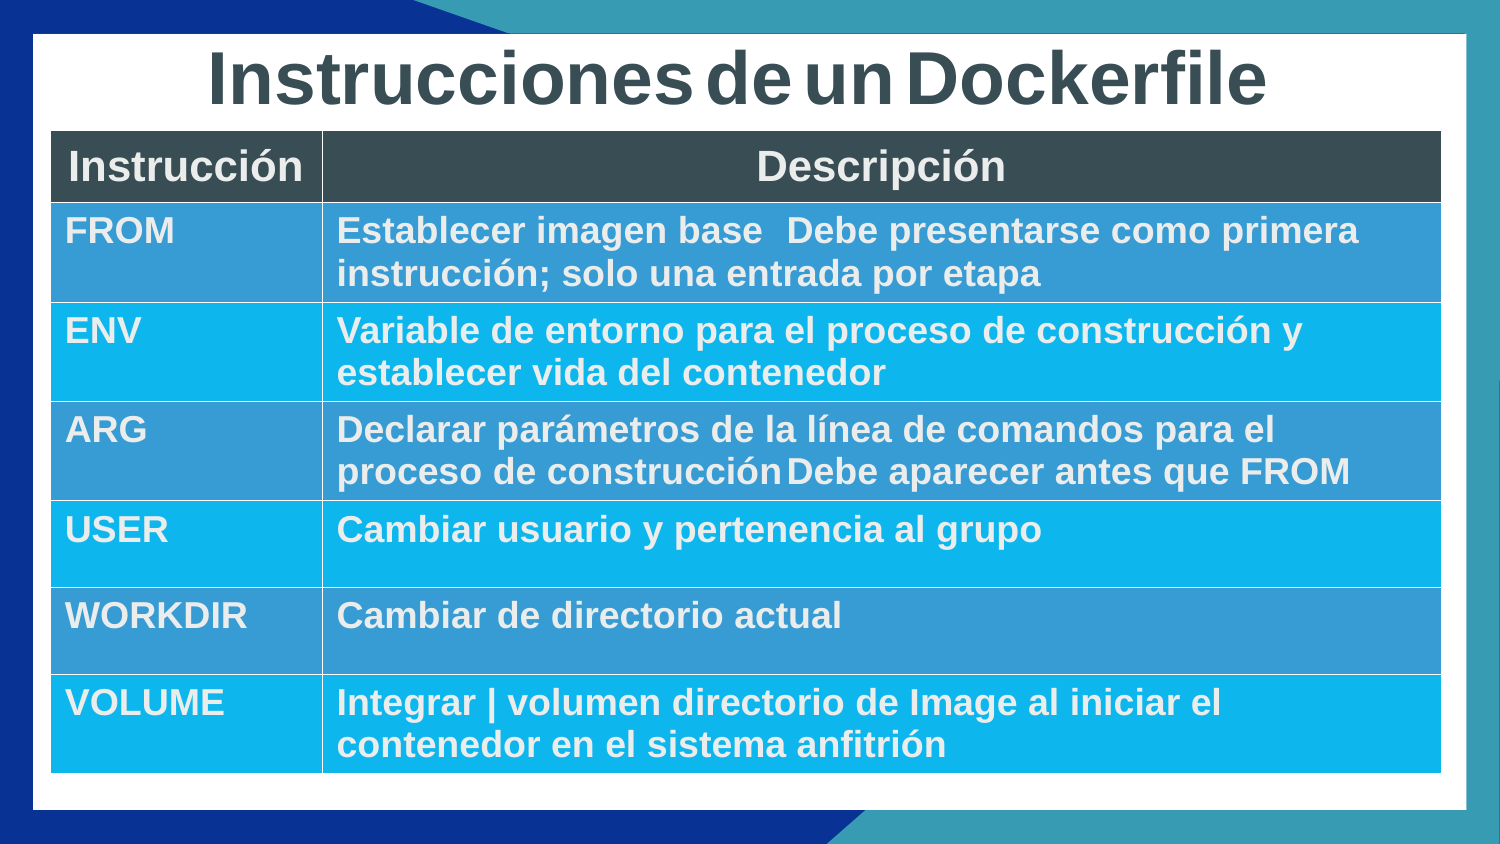

Instrucciones de un Dockerfile
| Instrucción | Descripción |
| --- | --- |
| FROM | Establecer imagen base Debe presentarse como primera instrucción; solo una entrada por etapa |
| ENV | Variable de entorno para el proceso de construcción y establecer vida del contenedor |
| ARG | Declarar parámetros de la línea de comandos para el proceso de construcción Debe aparecer antes que FROM |
| USER | Cambiar usuario y pertenencia al grupo |
| WORKDIR | Cambiar de directorio actual |
| VOLUME | Integrar | volumen directorio de Image al iniciar el contenedor en el sistema anfitrión |